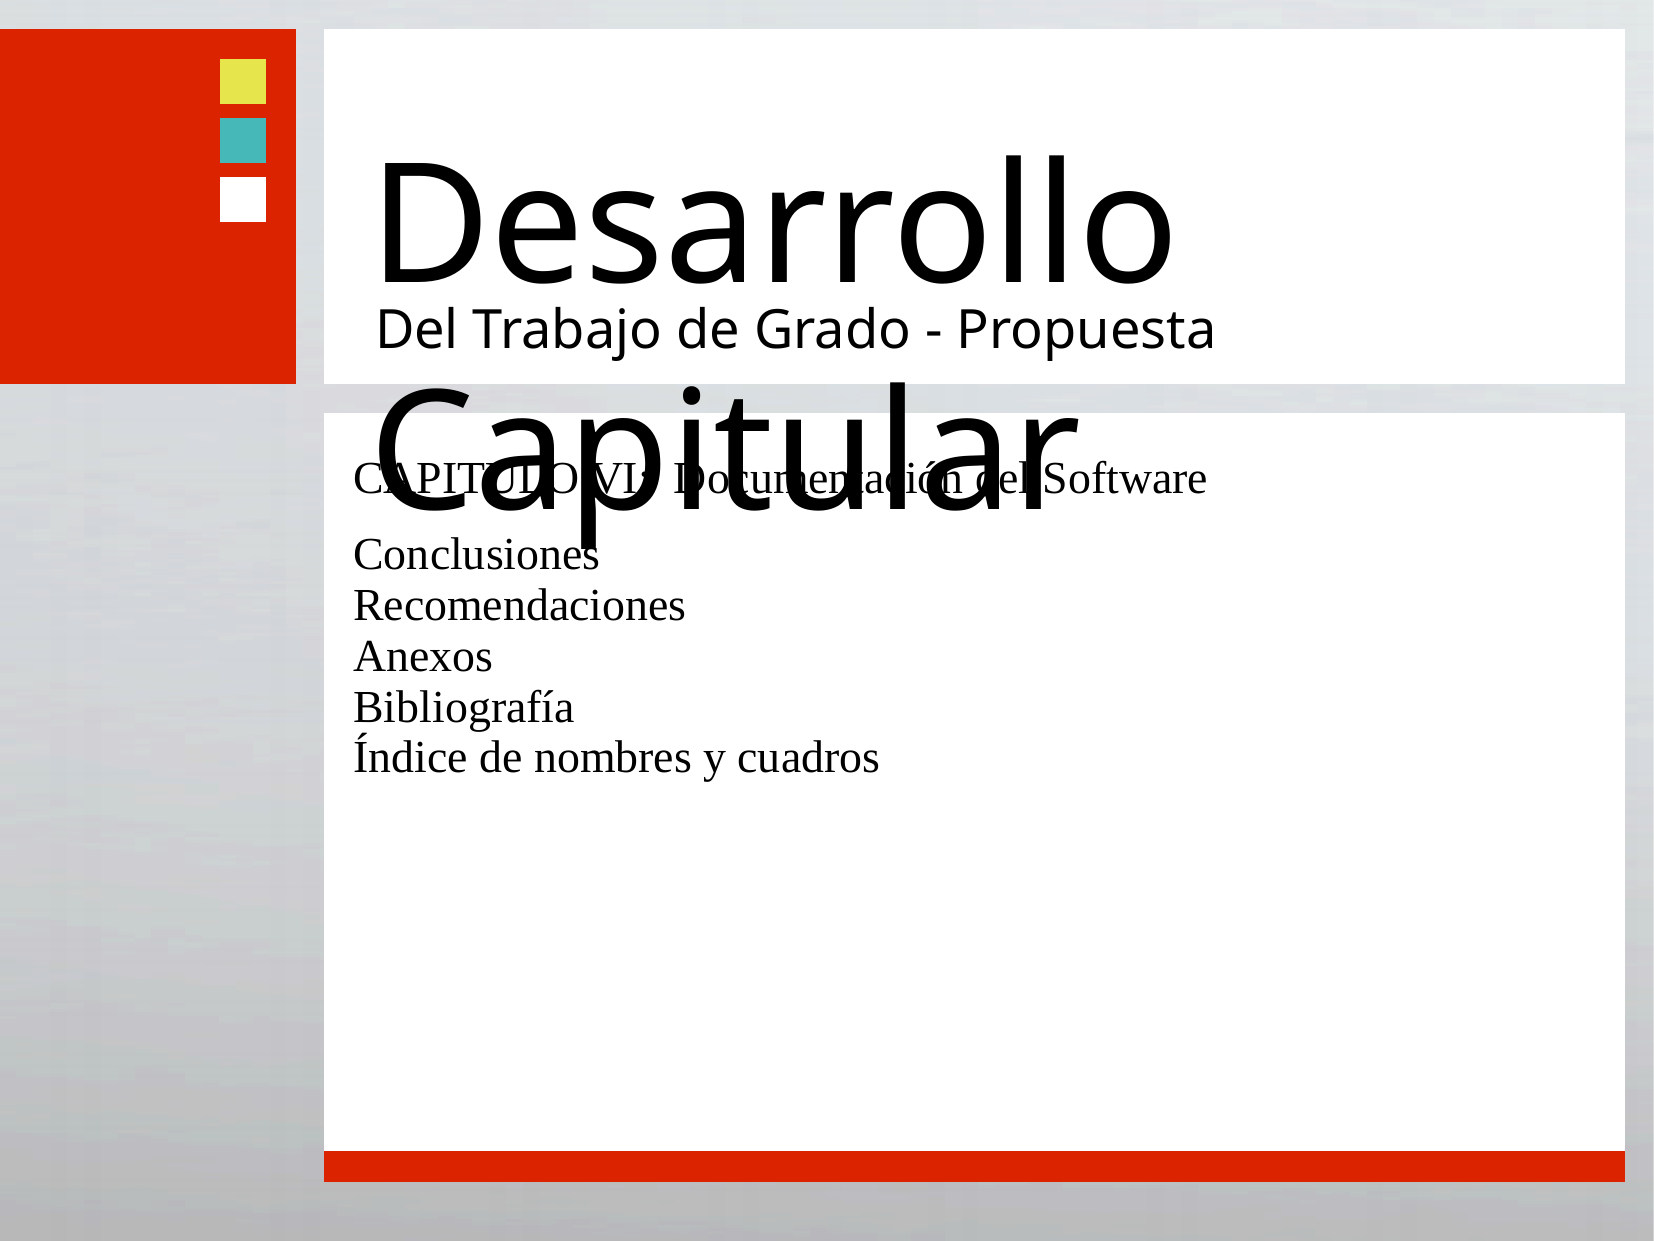

Desarrollo Capitular
Del Trabajo de Grado - Propuesta
CAPITULO VI:  Documentación del Software
Conclusiones
Recomendaciones
Anexos
Bibliografía
Índice de nombres y cuadros